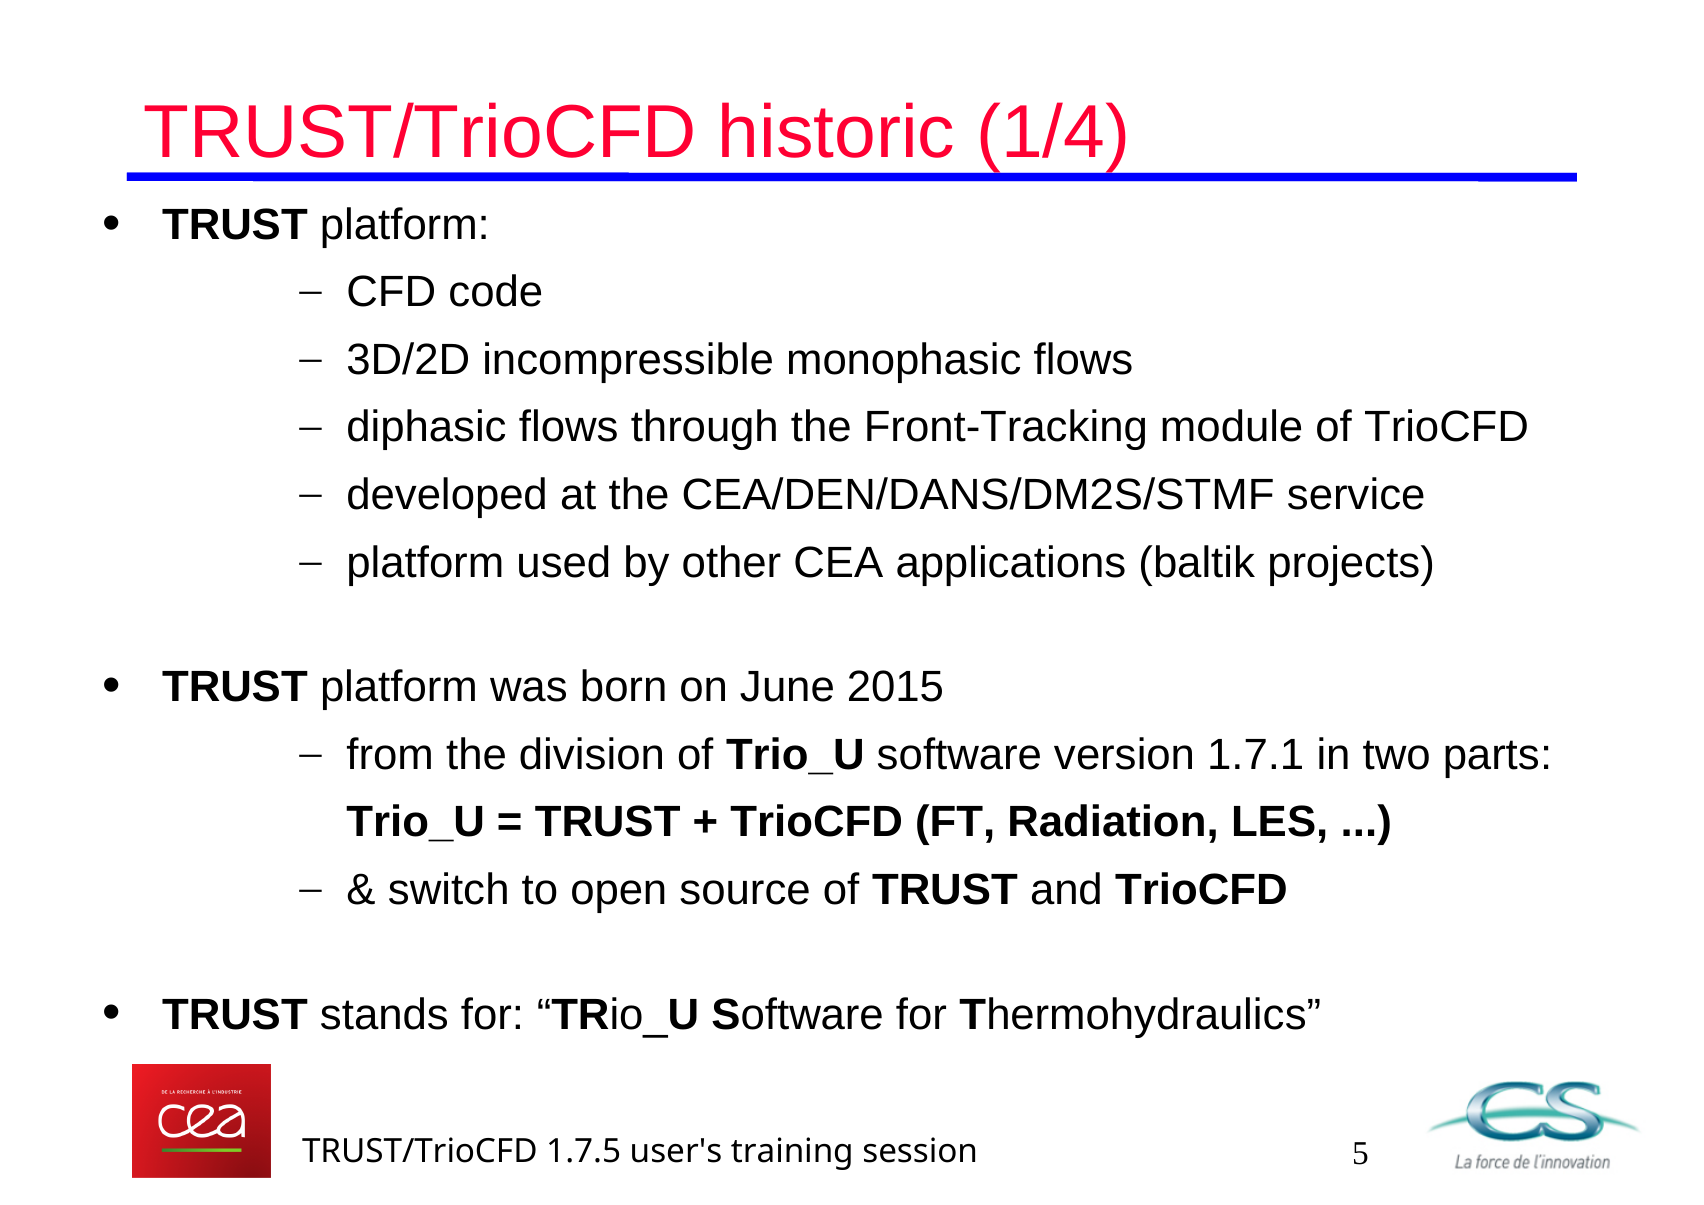

# TRUST/TrioCFD historic (1/4)
TRUST platform:
CFD code
3D/2D incompressible monophasic flows
diphasic flows through the Front-Tracking module of TrioCFD
developed at the CEA/DEN/DANS/DM2S/STMF service
platform used by other CEA applications (baltik projects)
TRUST platform was born on June 2015
from the division of Trio_U software version 1.7.1 in two parts:
Trio_U = TRUST + TrioCFD (FT, Radiation, LES, ...)
& switch to open source of TRUST and TrioCFD
TRUST stands for: “TRio_U Software for Thermohydraulics”
TRUST/TrioCFD 1.7.5 user's training session
5